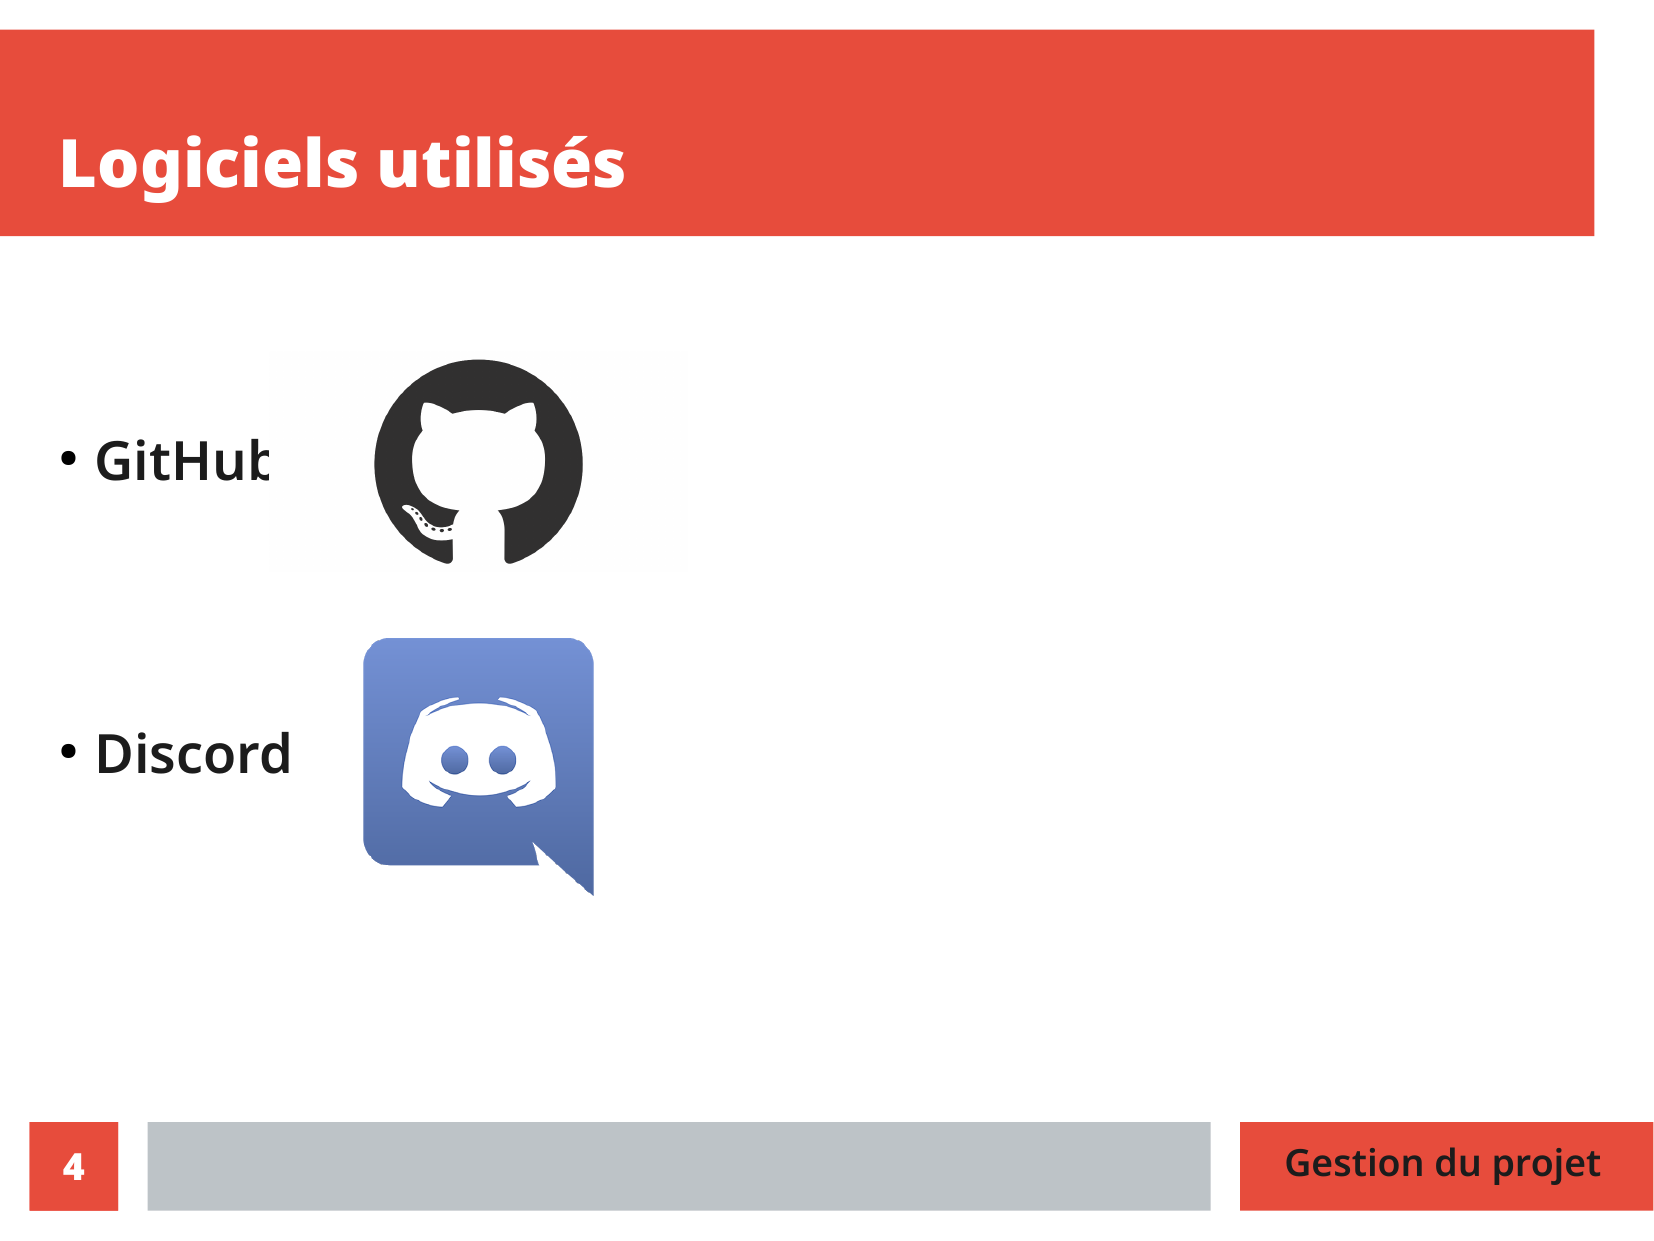

# Logiciels utilisés
GitHub
Discord
4
Gestion du projet